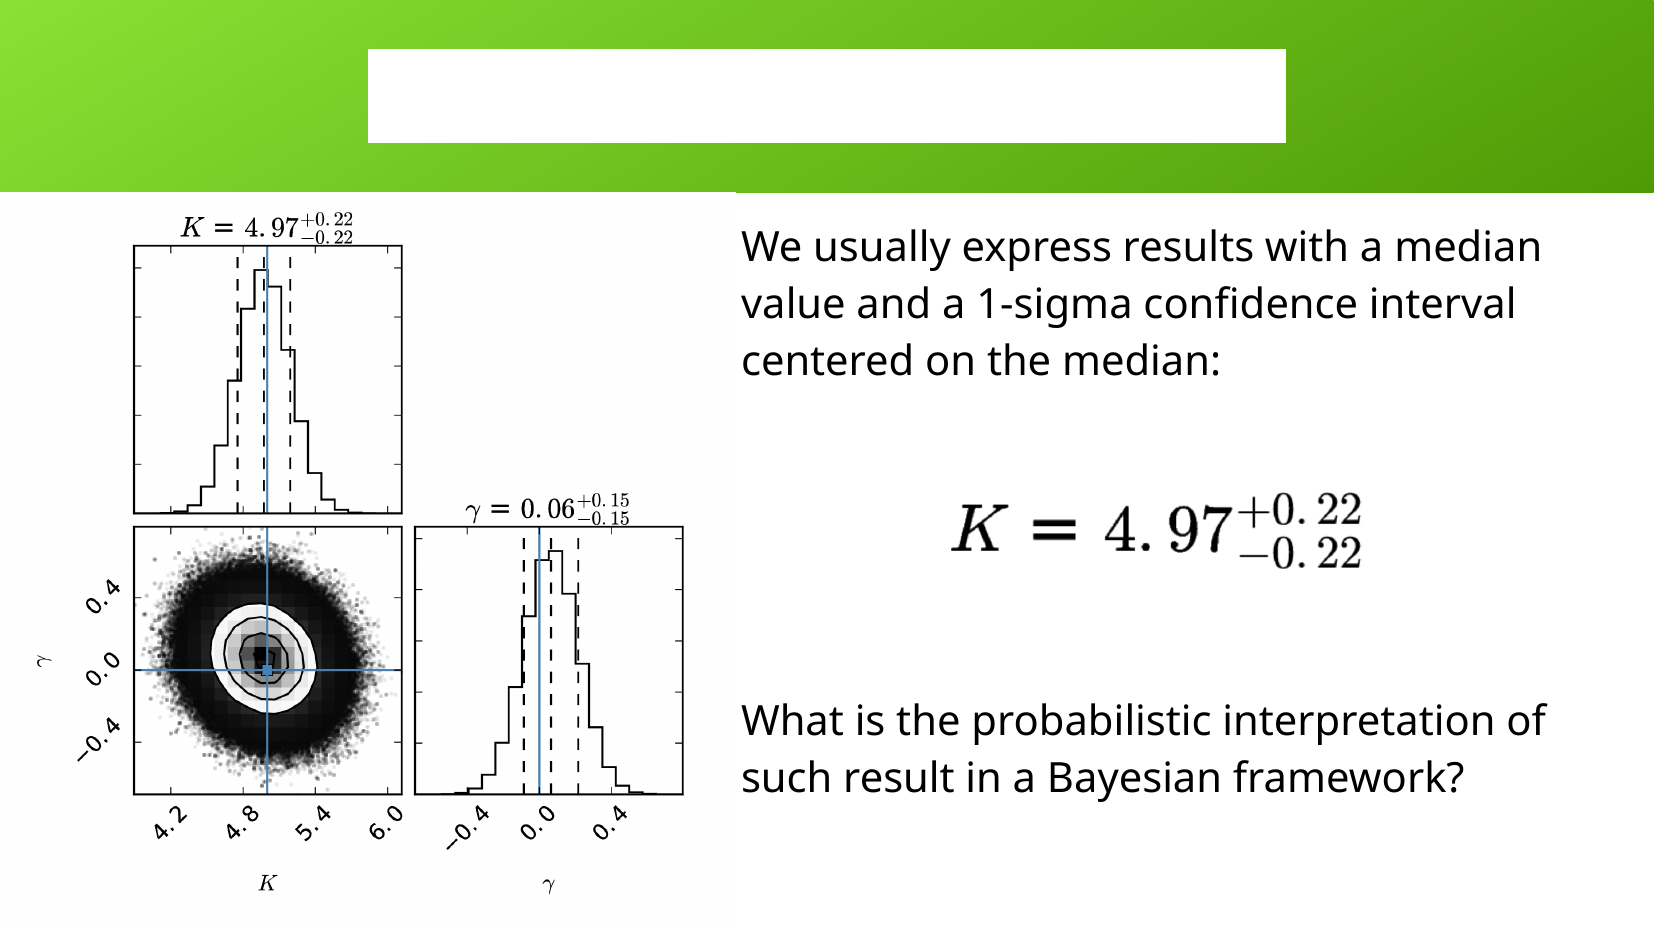

# MCMC results with corner.py
We usually express results with a median value and a 1-sigma confidence interval centered on the median:
What is the probabilistic interpretation of such result in a Bayesian framework?